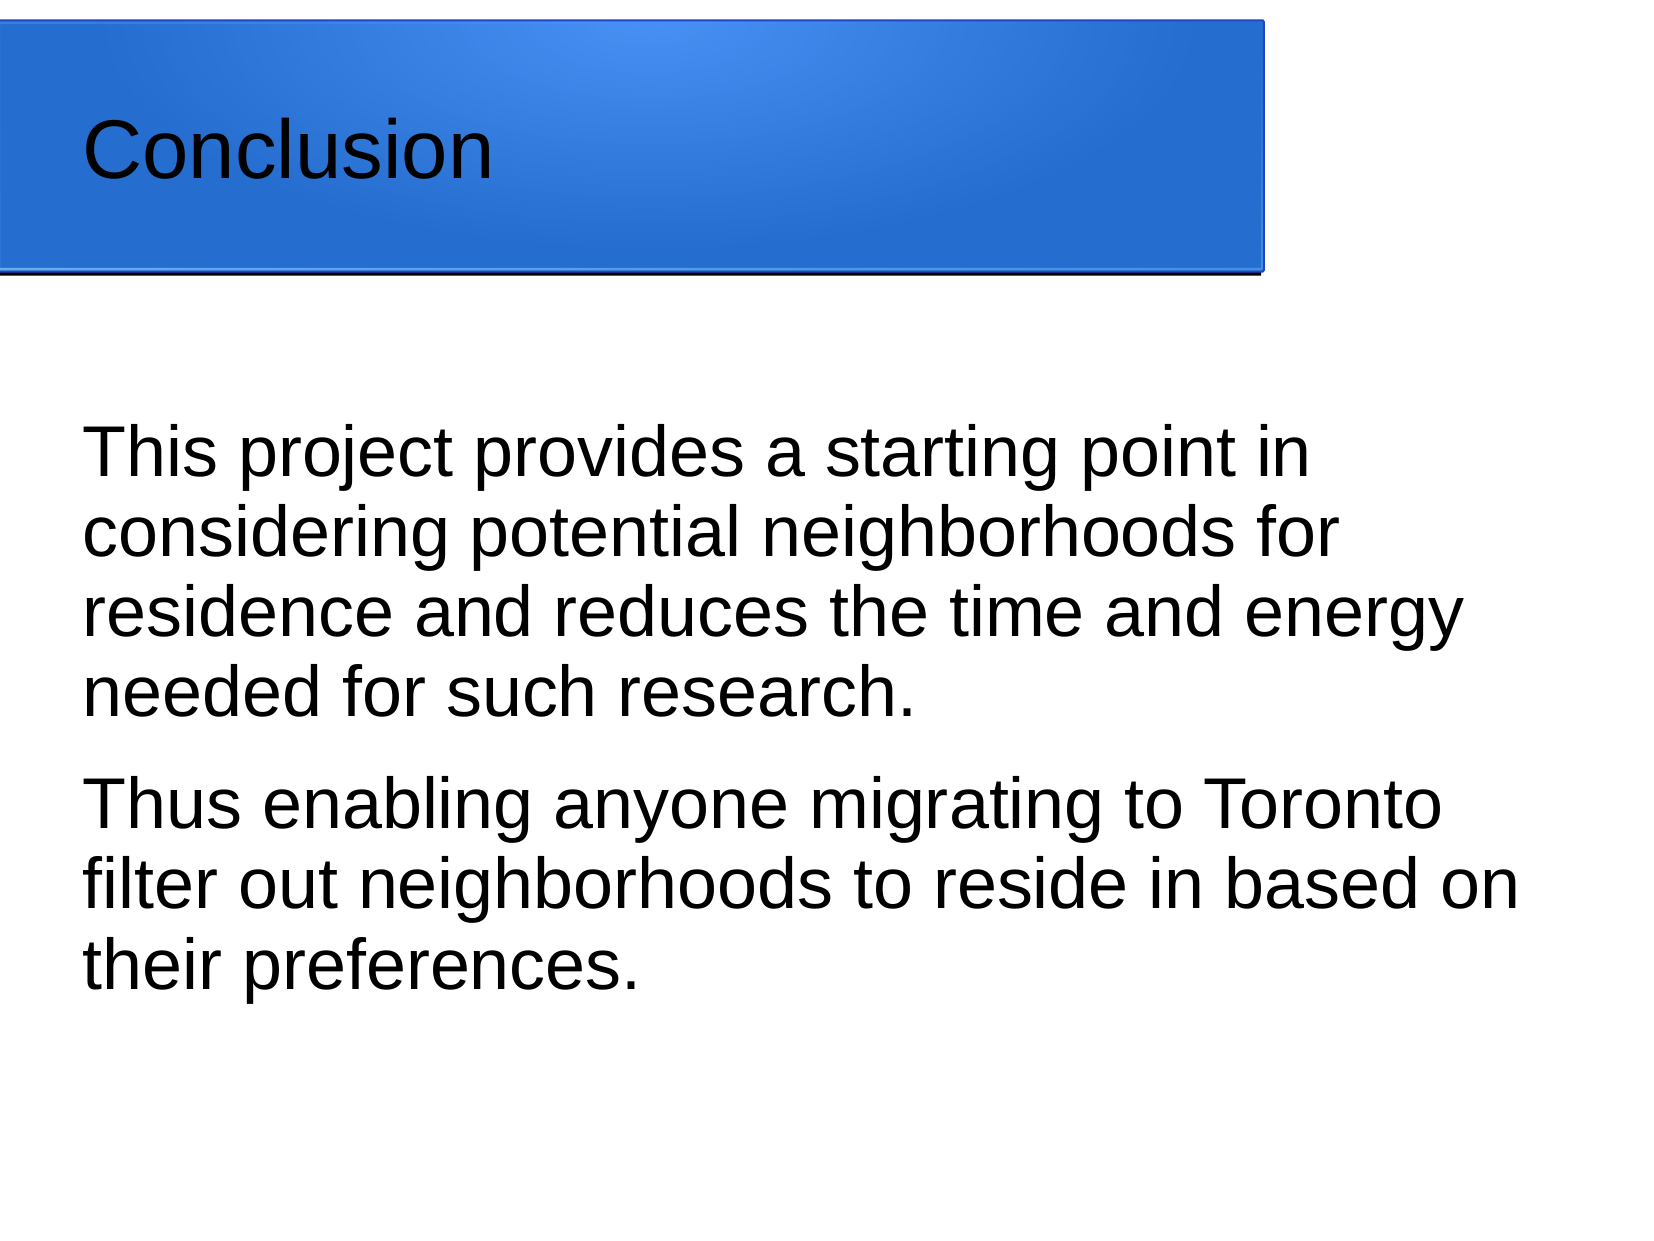

# Conclusion
This project provides a starting point in considering potential neighborhoods for residence and reduces the time and energy needed for such research.
Thus enabling anyone migrating to Toronto filter out neighborhoods to reside in based on their preferences.